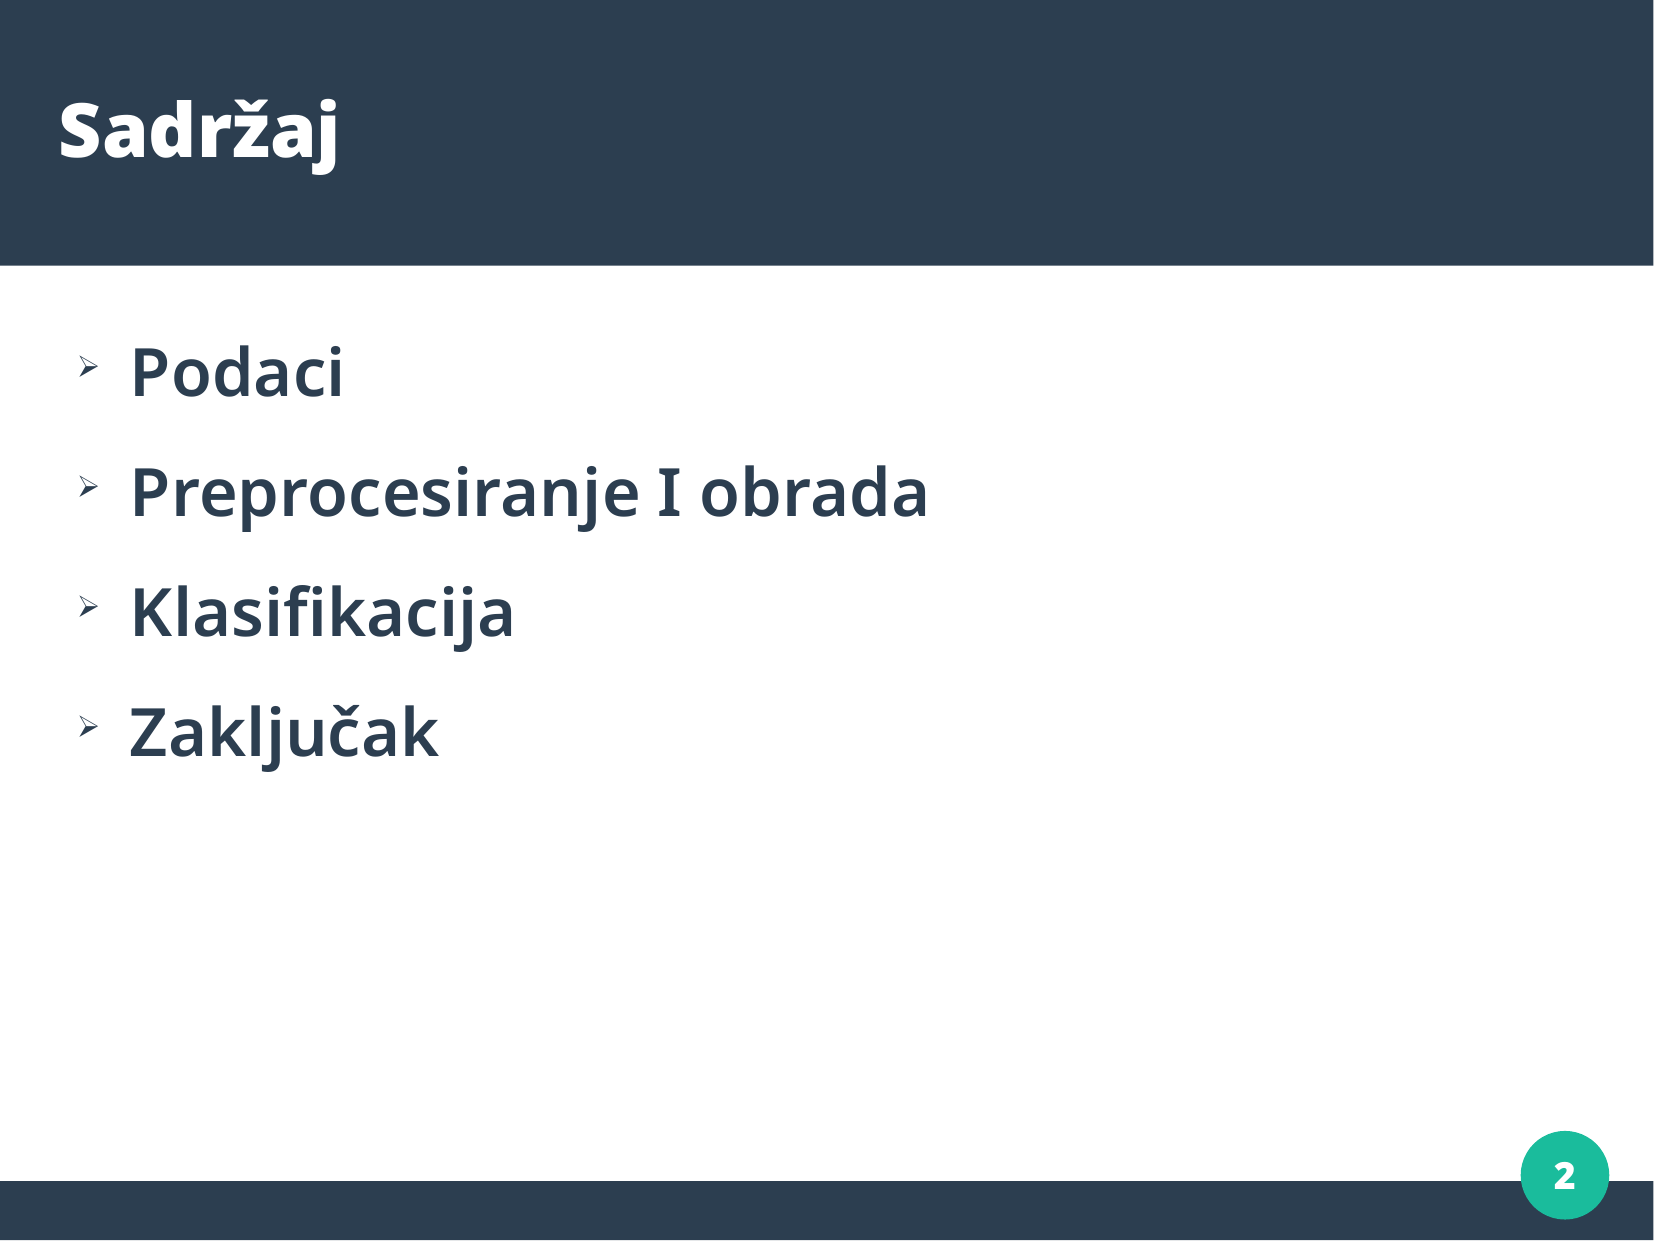

# Sadržaj
Podaci
Preprocesiranje I obrada
Klasifikacija
Zaključak
2